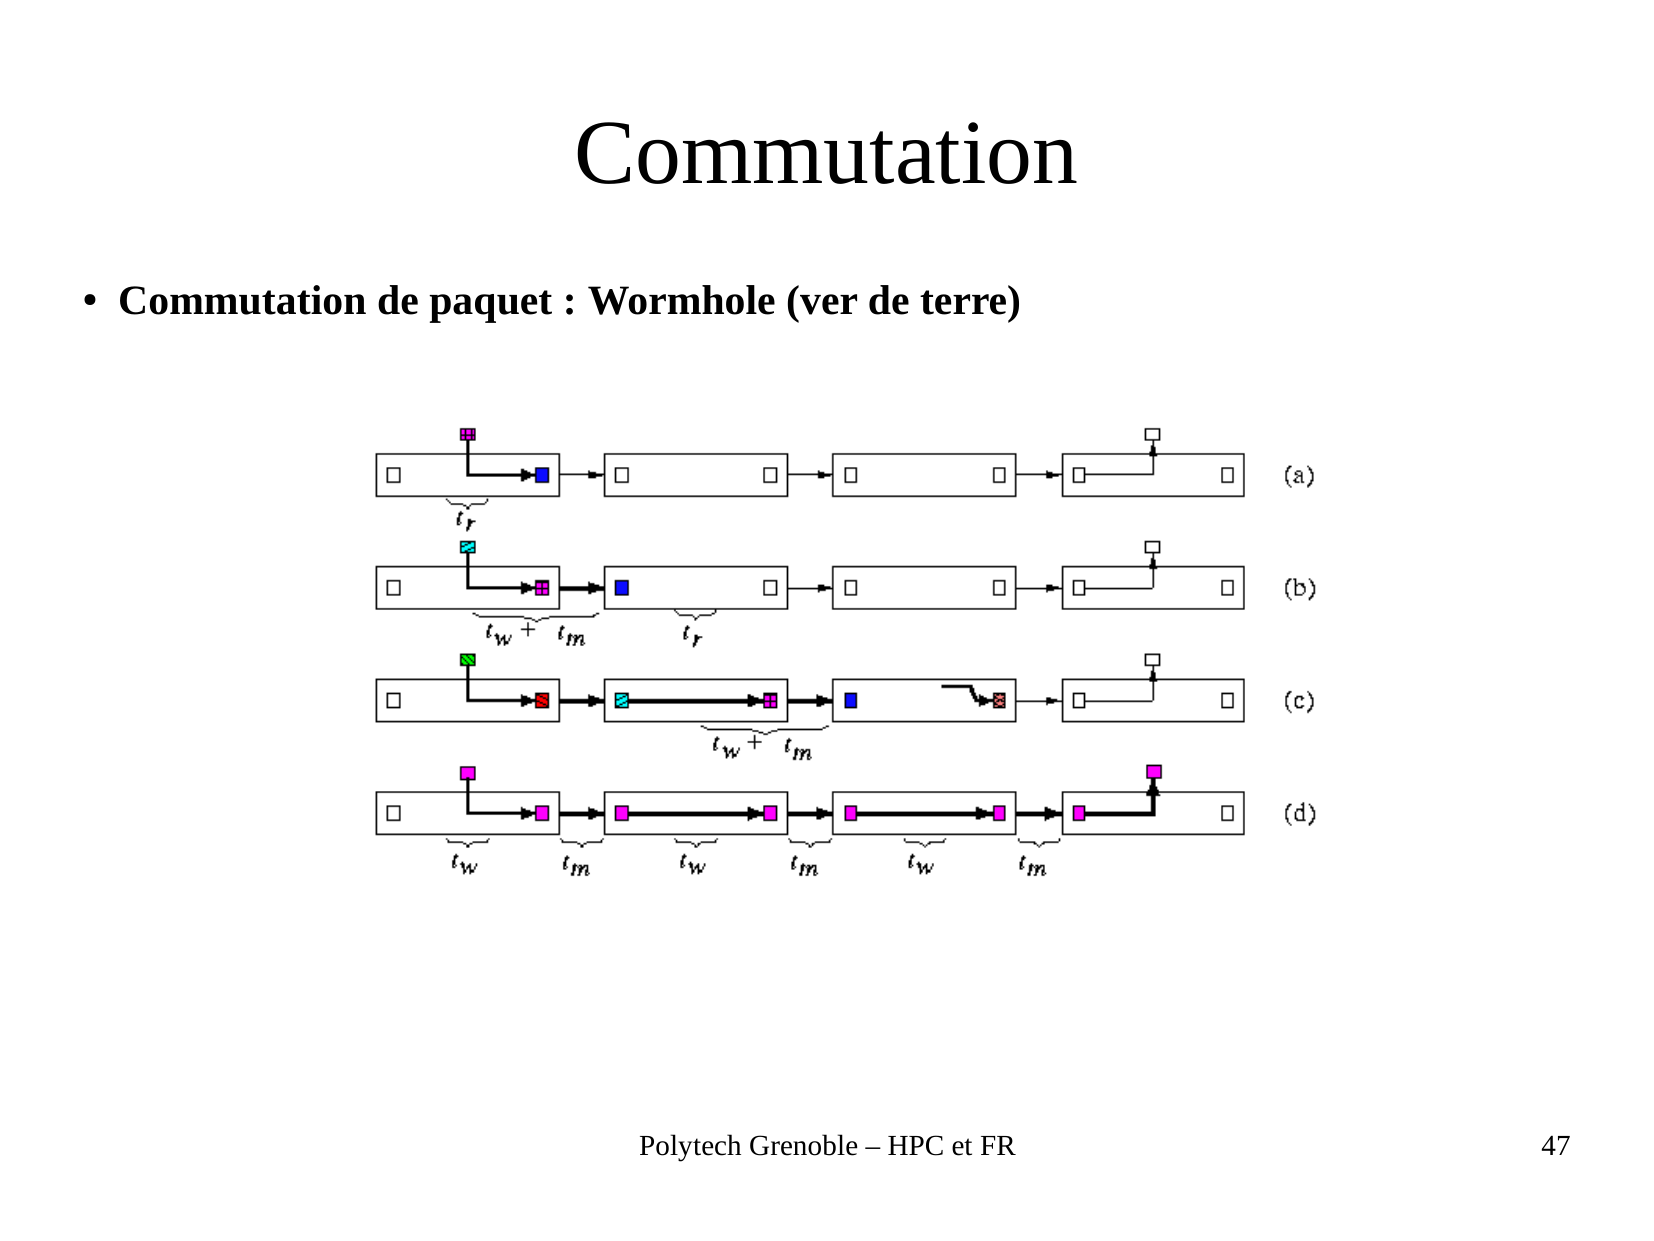

# Commutation
Commutation de paquet : Wormhole (ver de terre)
Matthieu PAYET
47